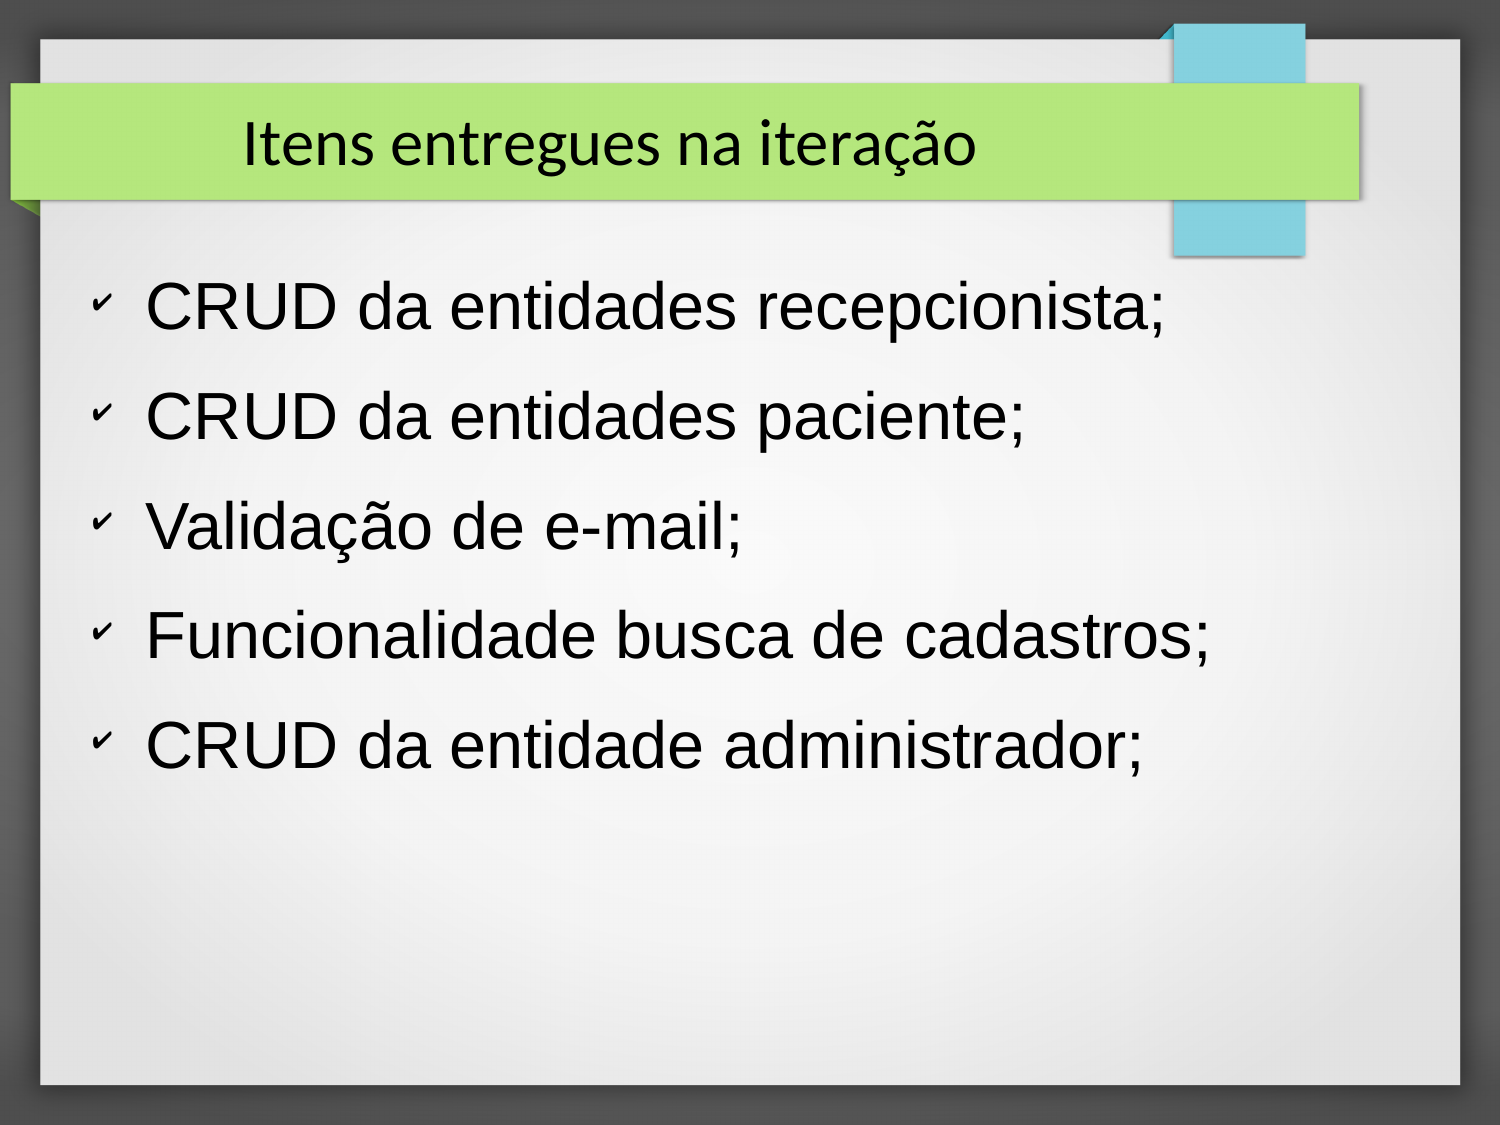

Itens entregues na iteração
# CRUD da entidades recepcionista;
CRUD da entidades paciente;
Validação de e-mail;
Funcionalidade busca de cadastros;
CRUD da entidade administrador;